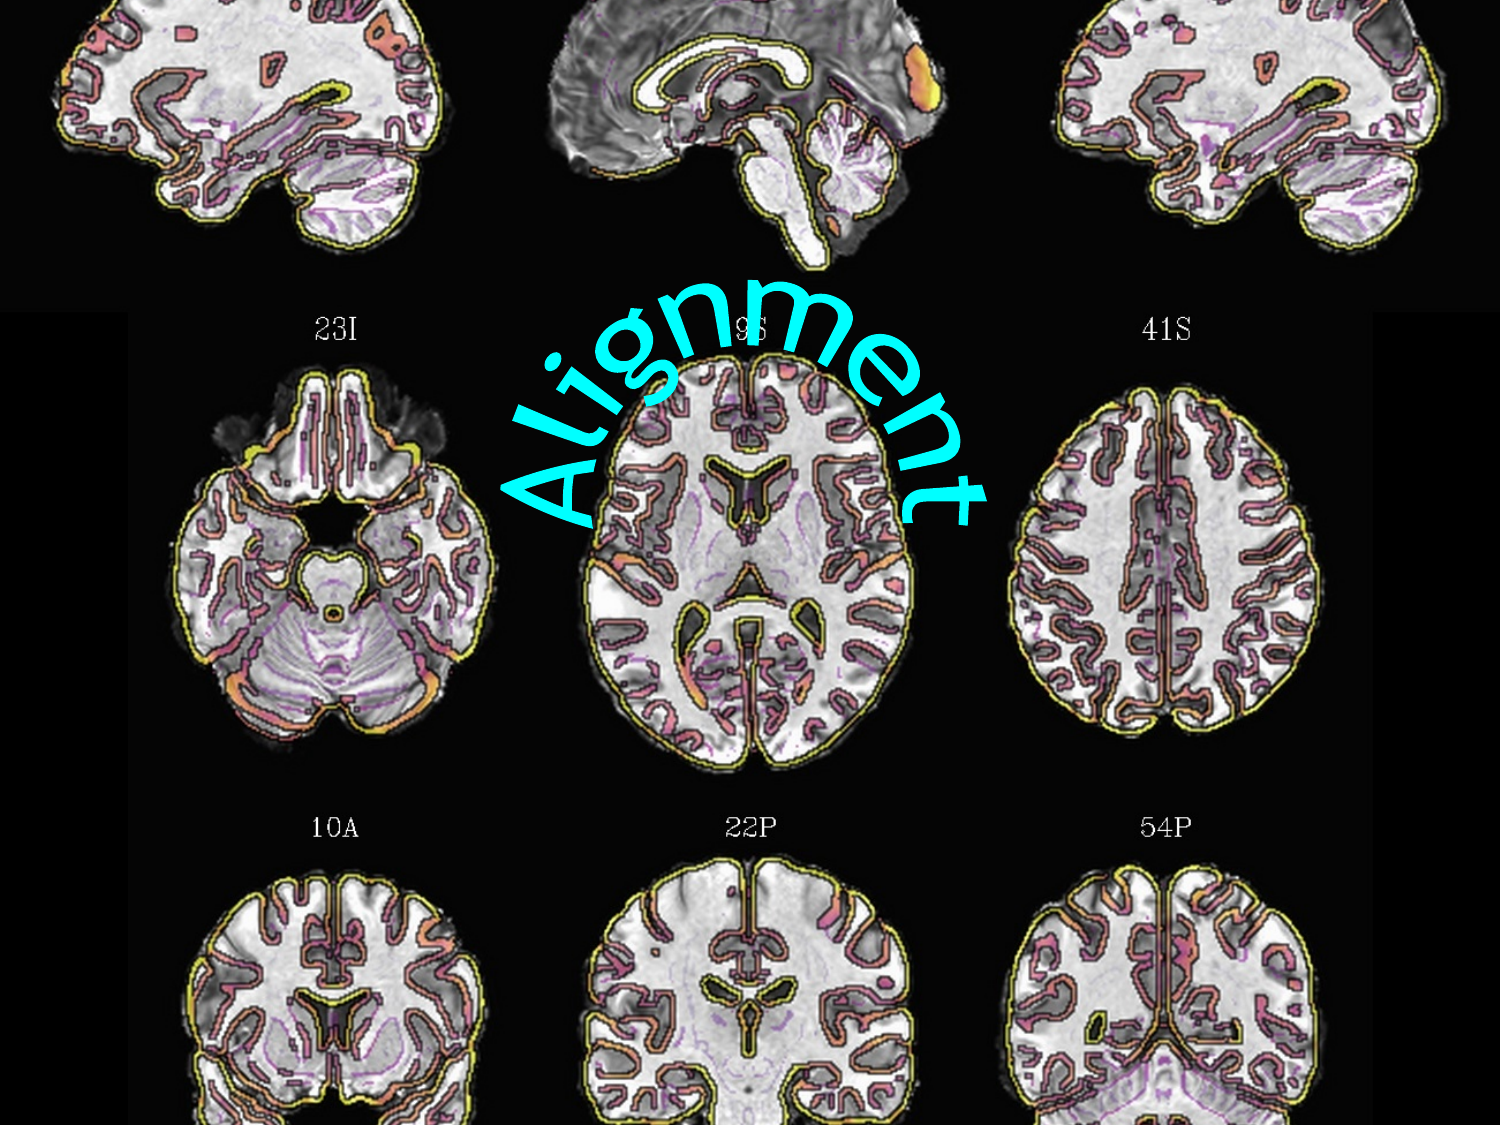

NB about font used here:
Trebuchet MS is found in:
ttf-mscorefonts-installer
Use, e.g.,
sudo apt-get install ttf-mscorefonts-installer